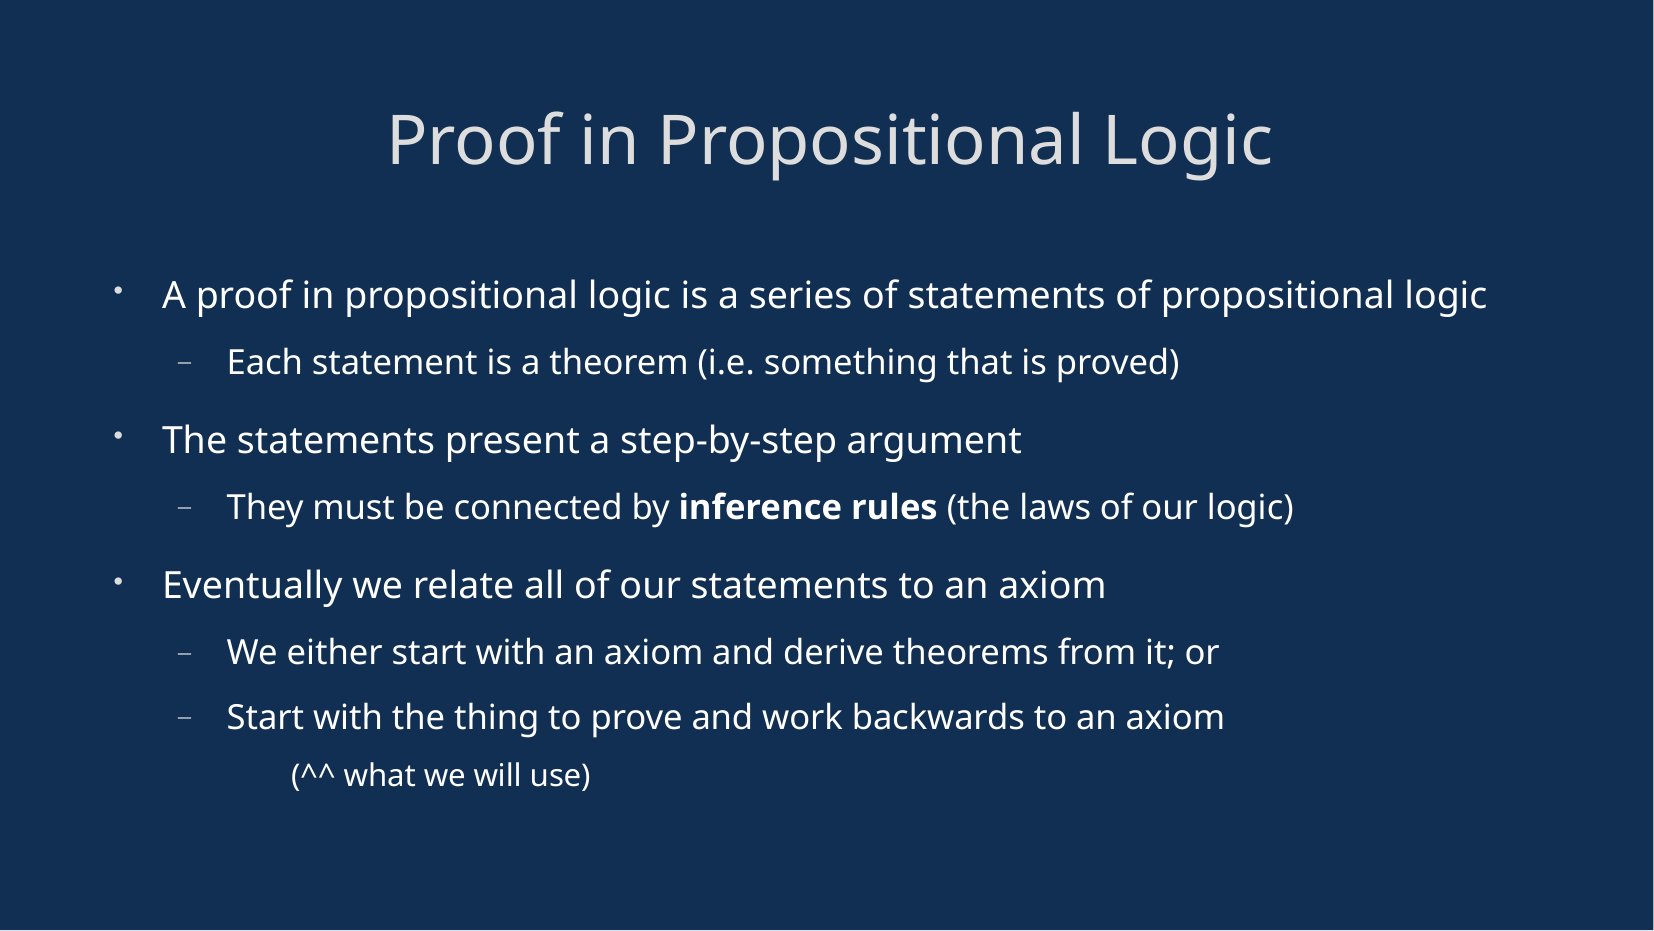

# Proof in Propositional Logic
A proof in propositional logic is a series of statements of propositional logic
Each statement is a theorem (i.e. something that is proved)
The statements present a step-by-step argument
They must be connected by inference rules (the laws of our logic)
Eventually we relate all of our statements to an axiom
We either start with an axiom and derive theorems from it; or
Start with the thing to prove and work backwards to an axiom
(^^ what we will use)